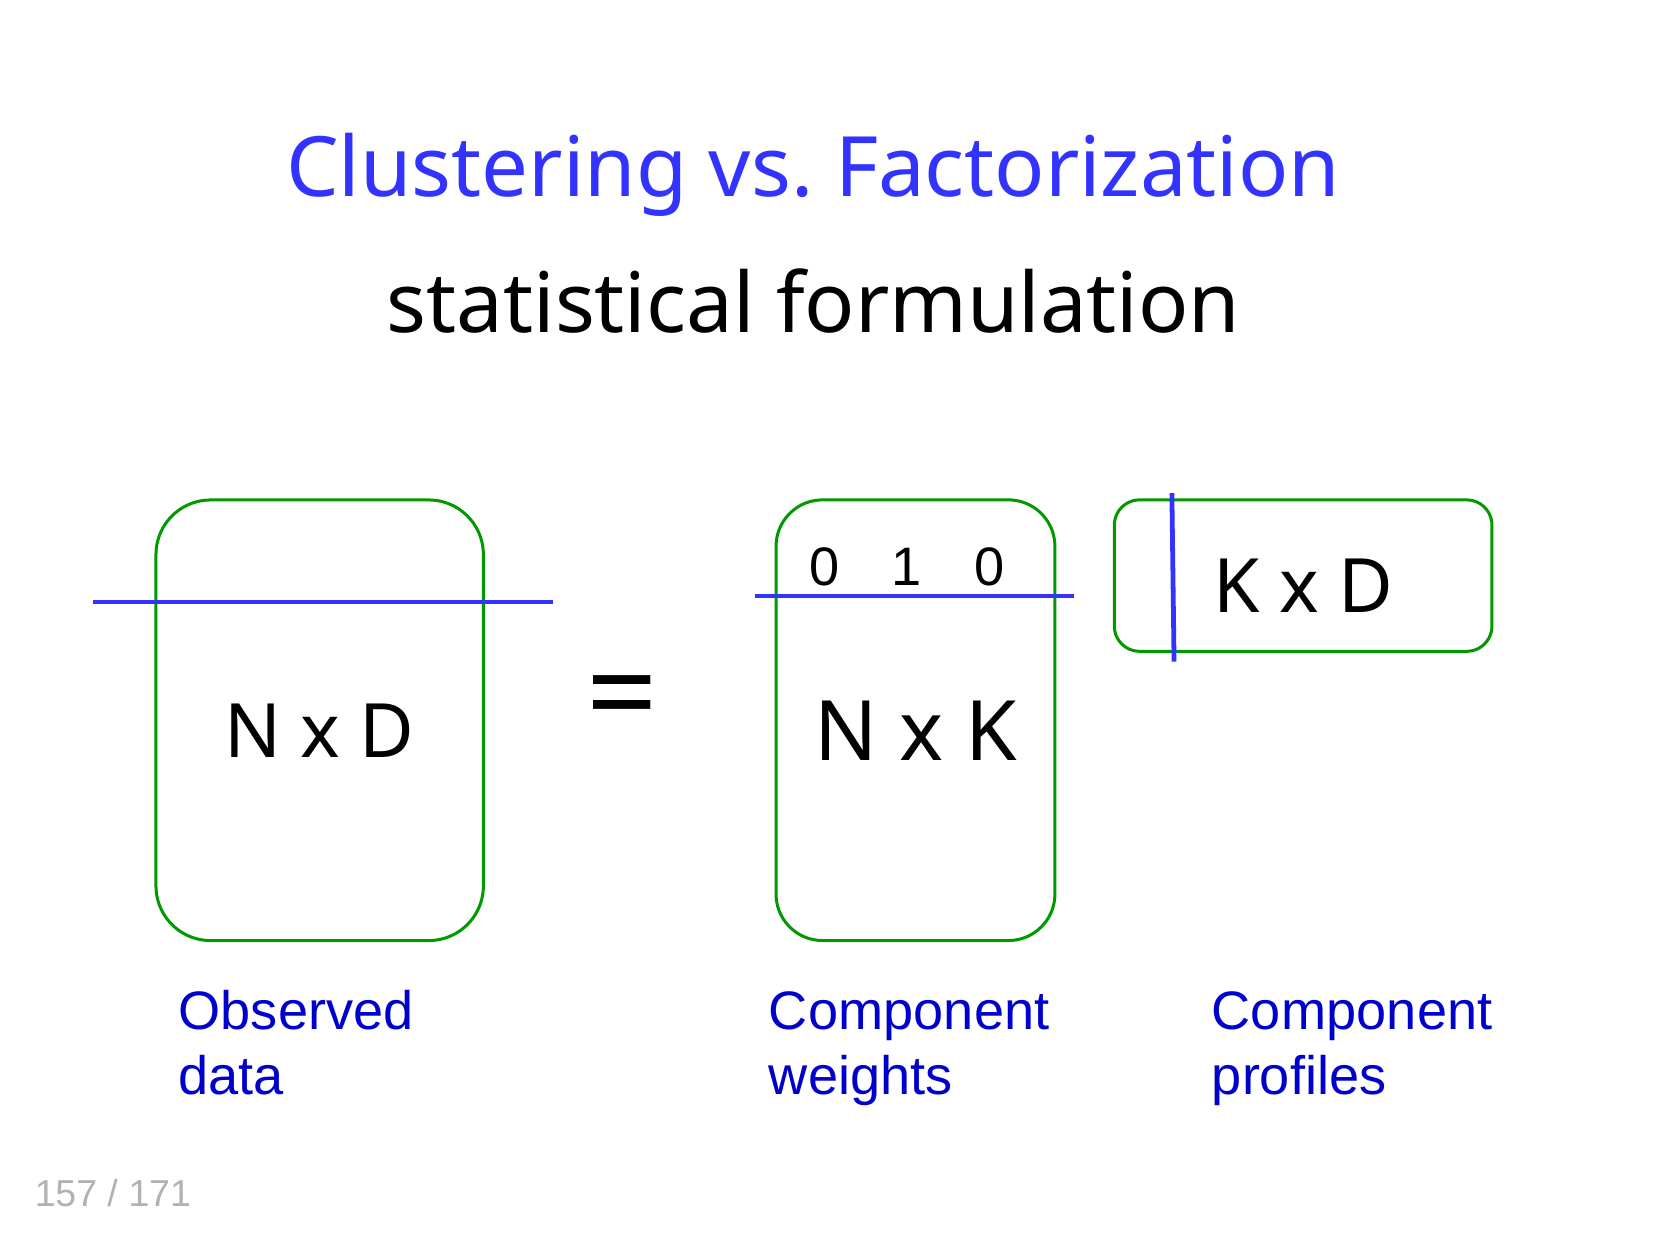

Clustering vs. Factorization
statistical formulation
N x K
N x D
K x D
0
1
0
=
Component
weights
Observed
data
Component
profiles